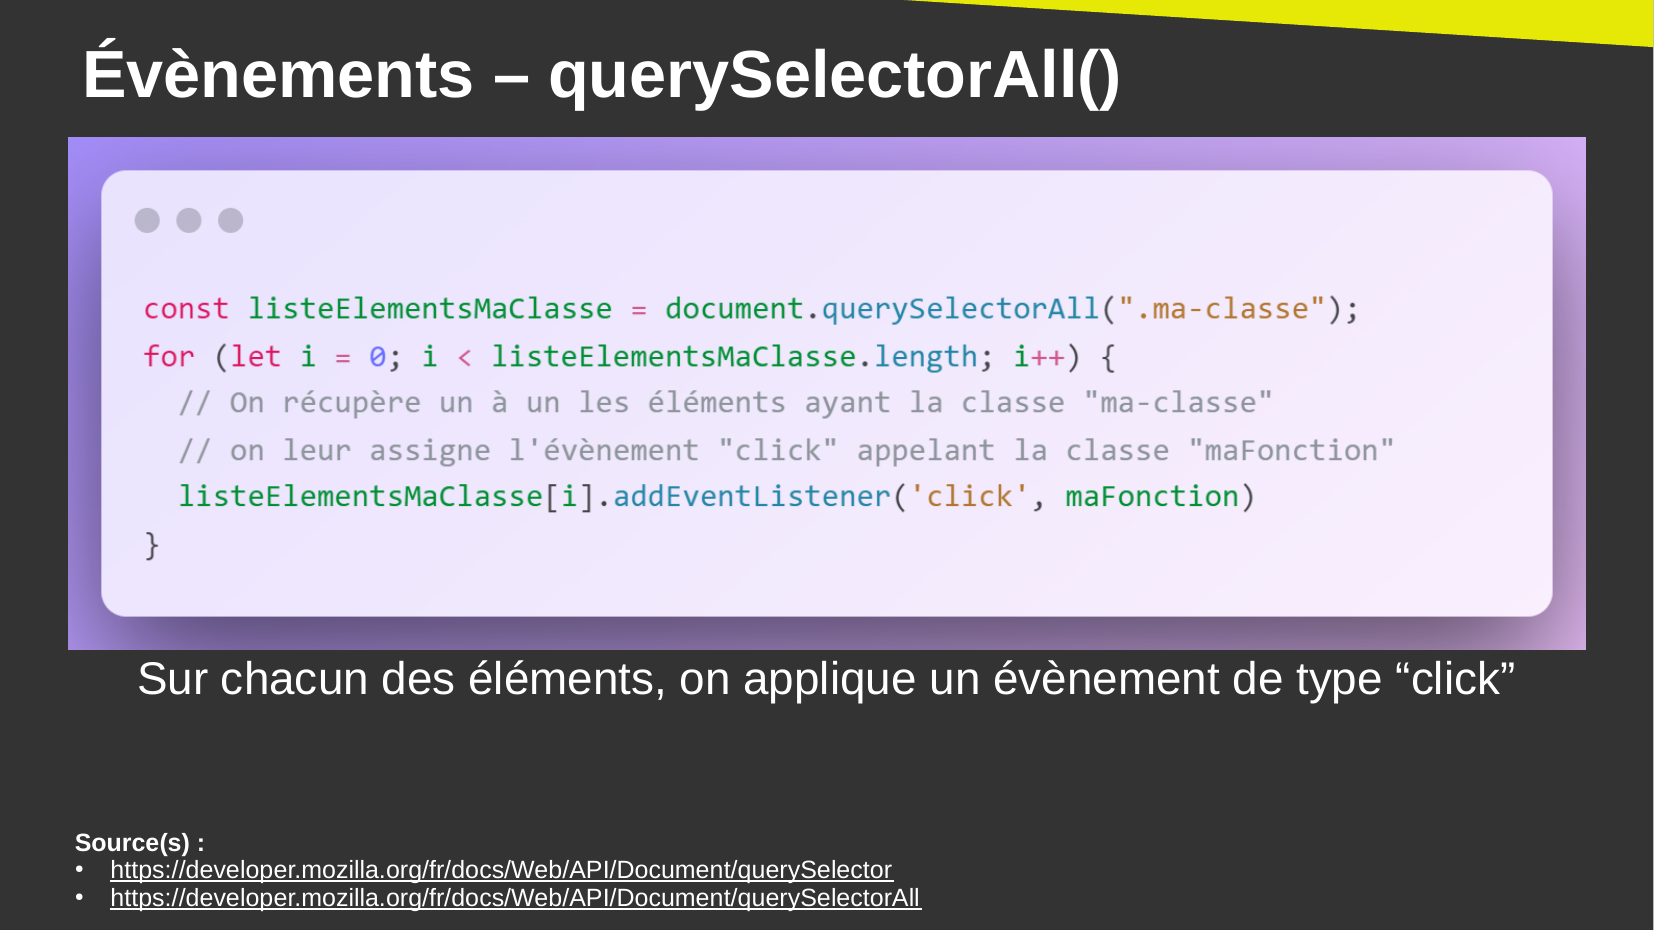

# Évènements – querySelectorAll()
Sur chacun des éléments, on applique un évènement de type “click”
Source(s) :
https://developer.mozilla.org/fr/docs/Web/API/Document/querySelector
https://developer.mozilla.org/fr/docs/Web/API/Document/querySelectorAll